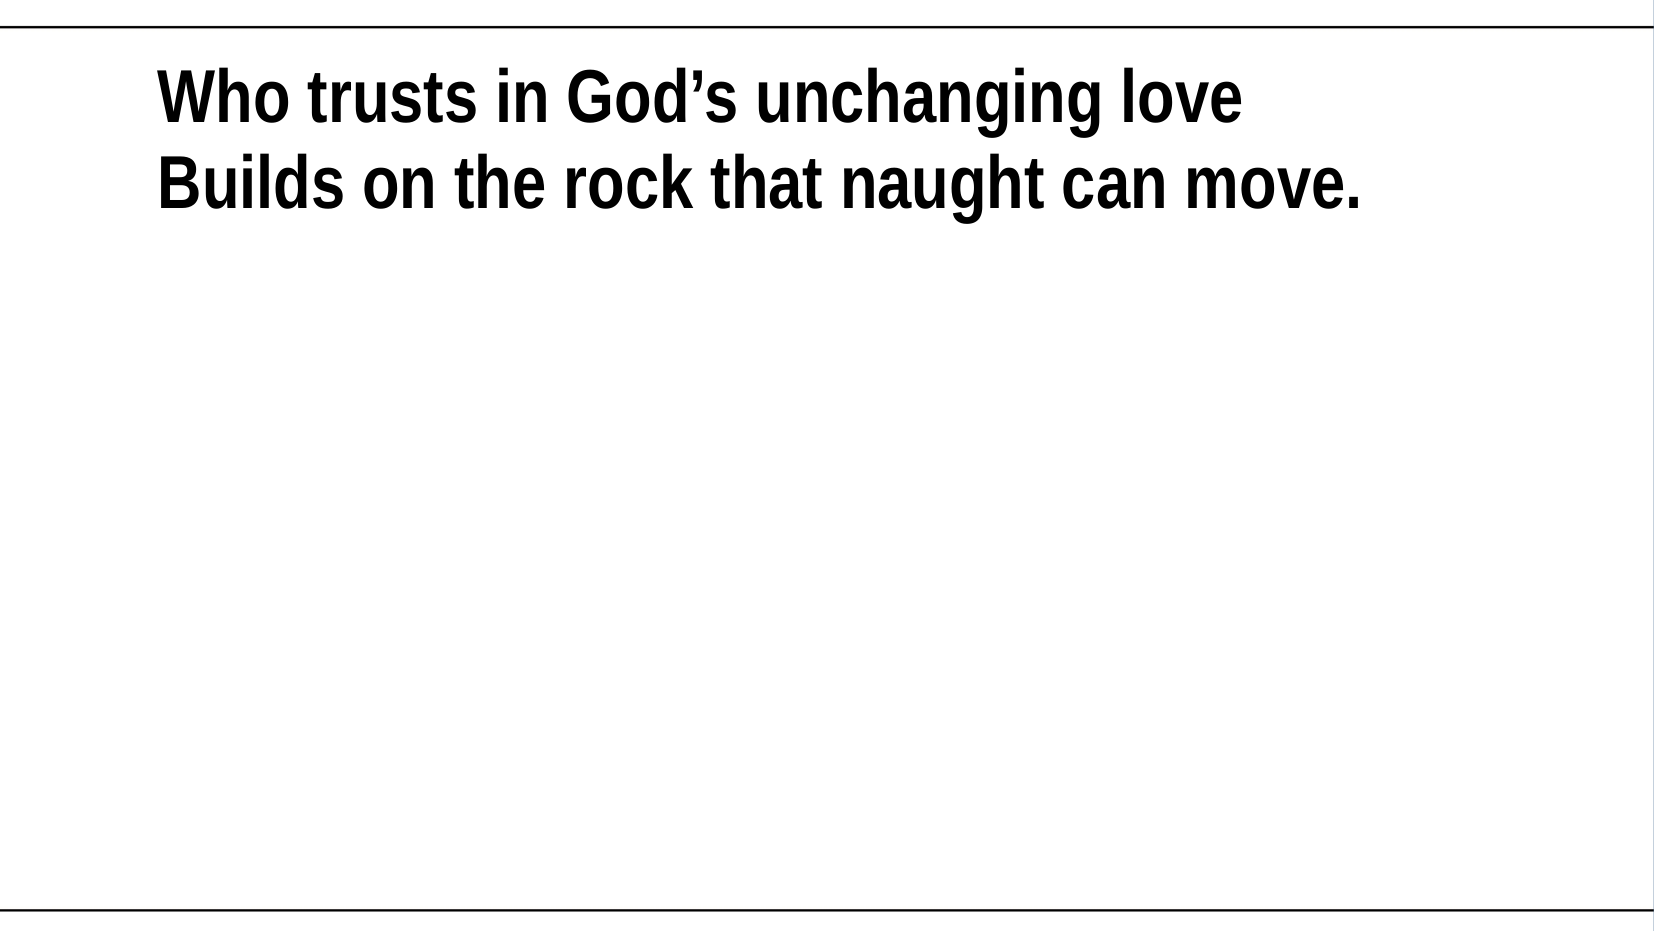

Who trusts in God’s unchanging love
 Builds on the rock that naught can move.